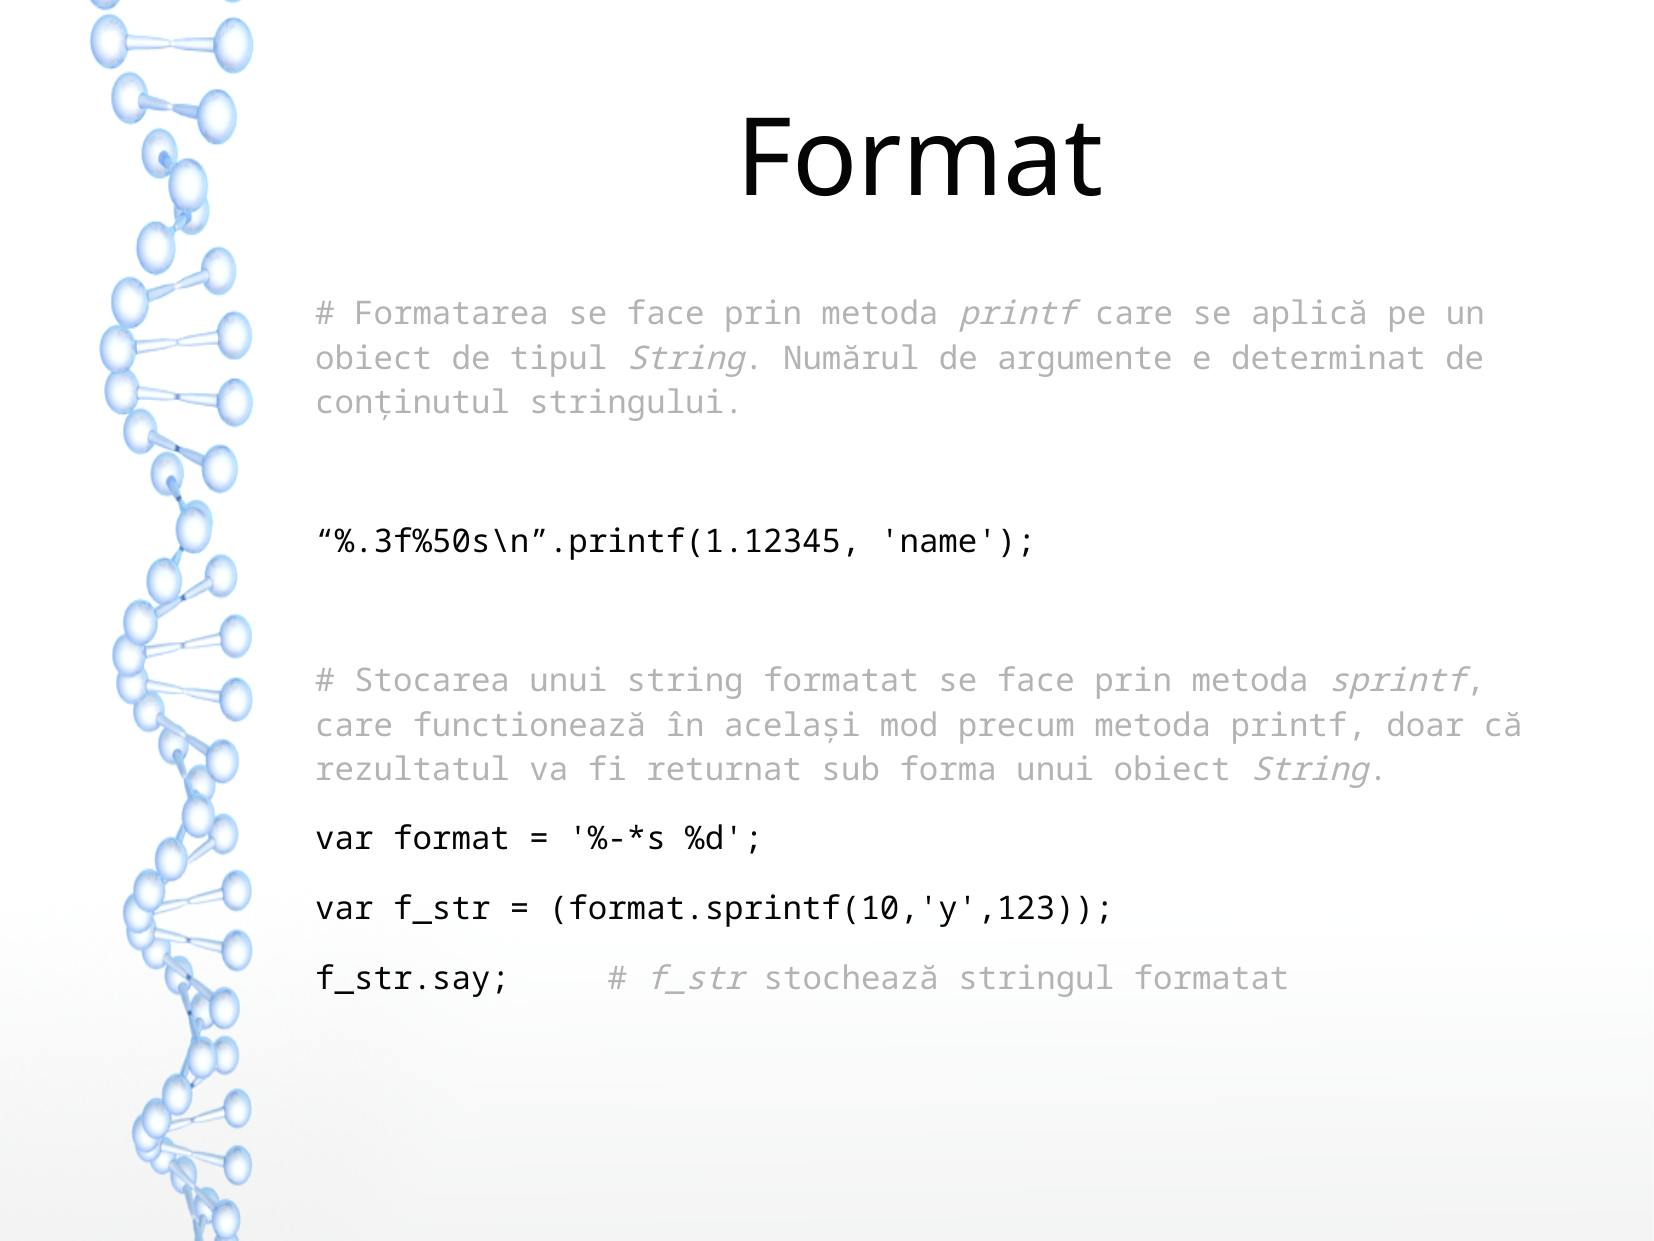

# Format
# Formatarea se face prin metoda printf care se aplică pe un obiect de tipul String. Numărul de argumente e determinat de conținutul stringului.
“%.3f%50s\n”.printf(1.12345, 'name');
# Stocarea unui string formatat se face prin metoda sprintf, care functionează în același mod precum metoda printf, doar că rezultatul va fi returnat sub forma unui obiect String.
var format = '%-*s %d';
var f_str = (format.sprintf(10,'y',123));
f_str.say; # f_str stochează stringul formatat